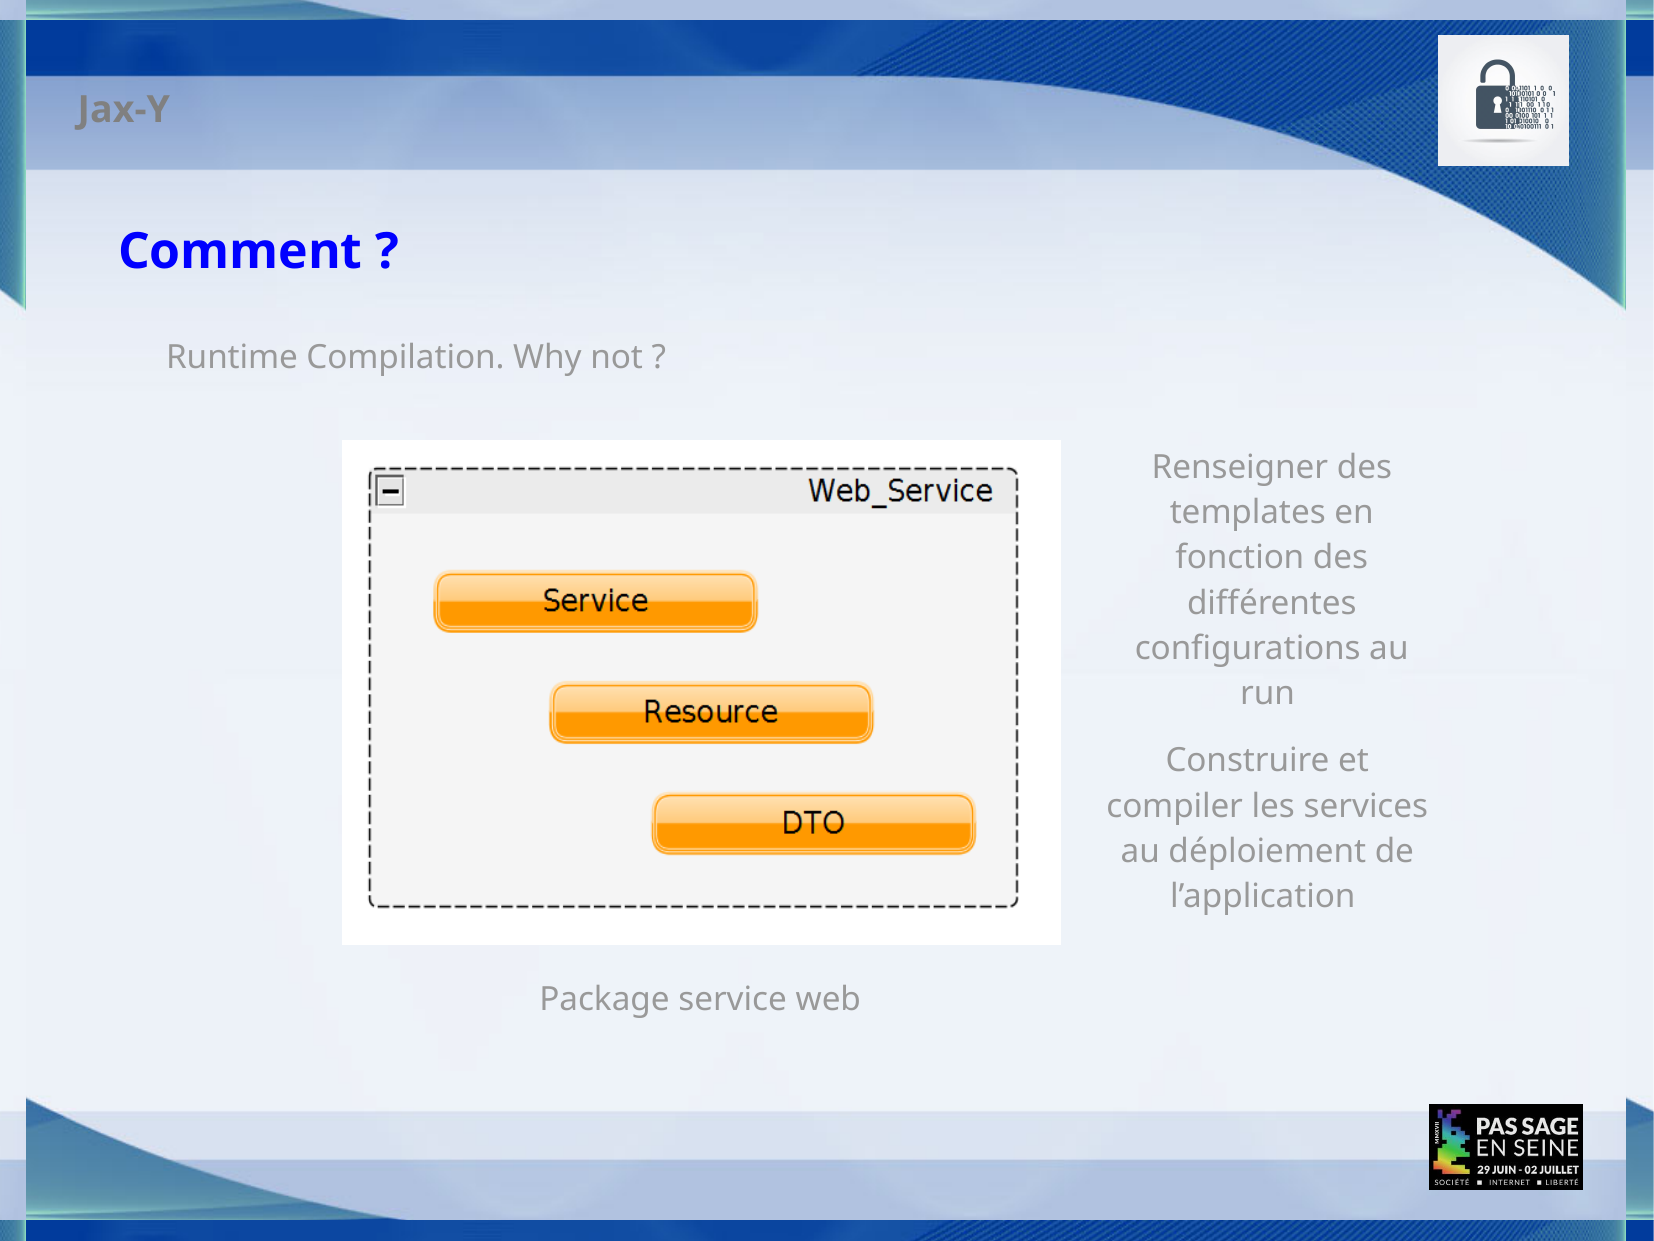

# Jax-Y
Comment ?
Runtime Compilation. Why not ?
Renseigner des templates en fonction des différentes configurations au run
Construire et compiler les services
au déploiement de l’application
Package service web